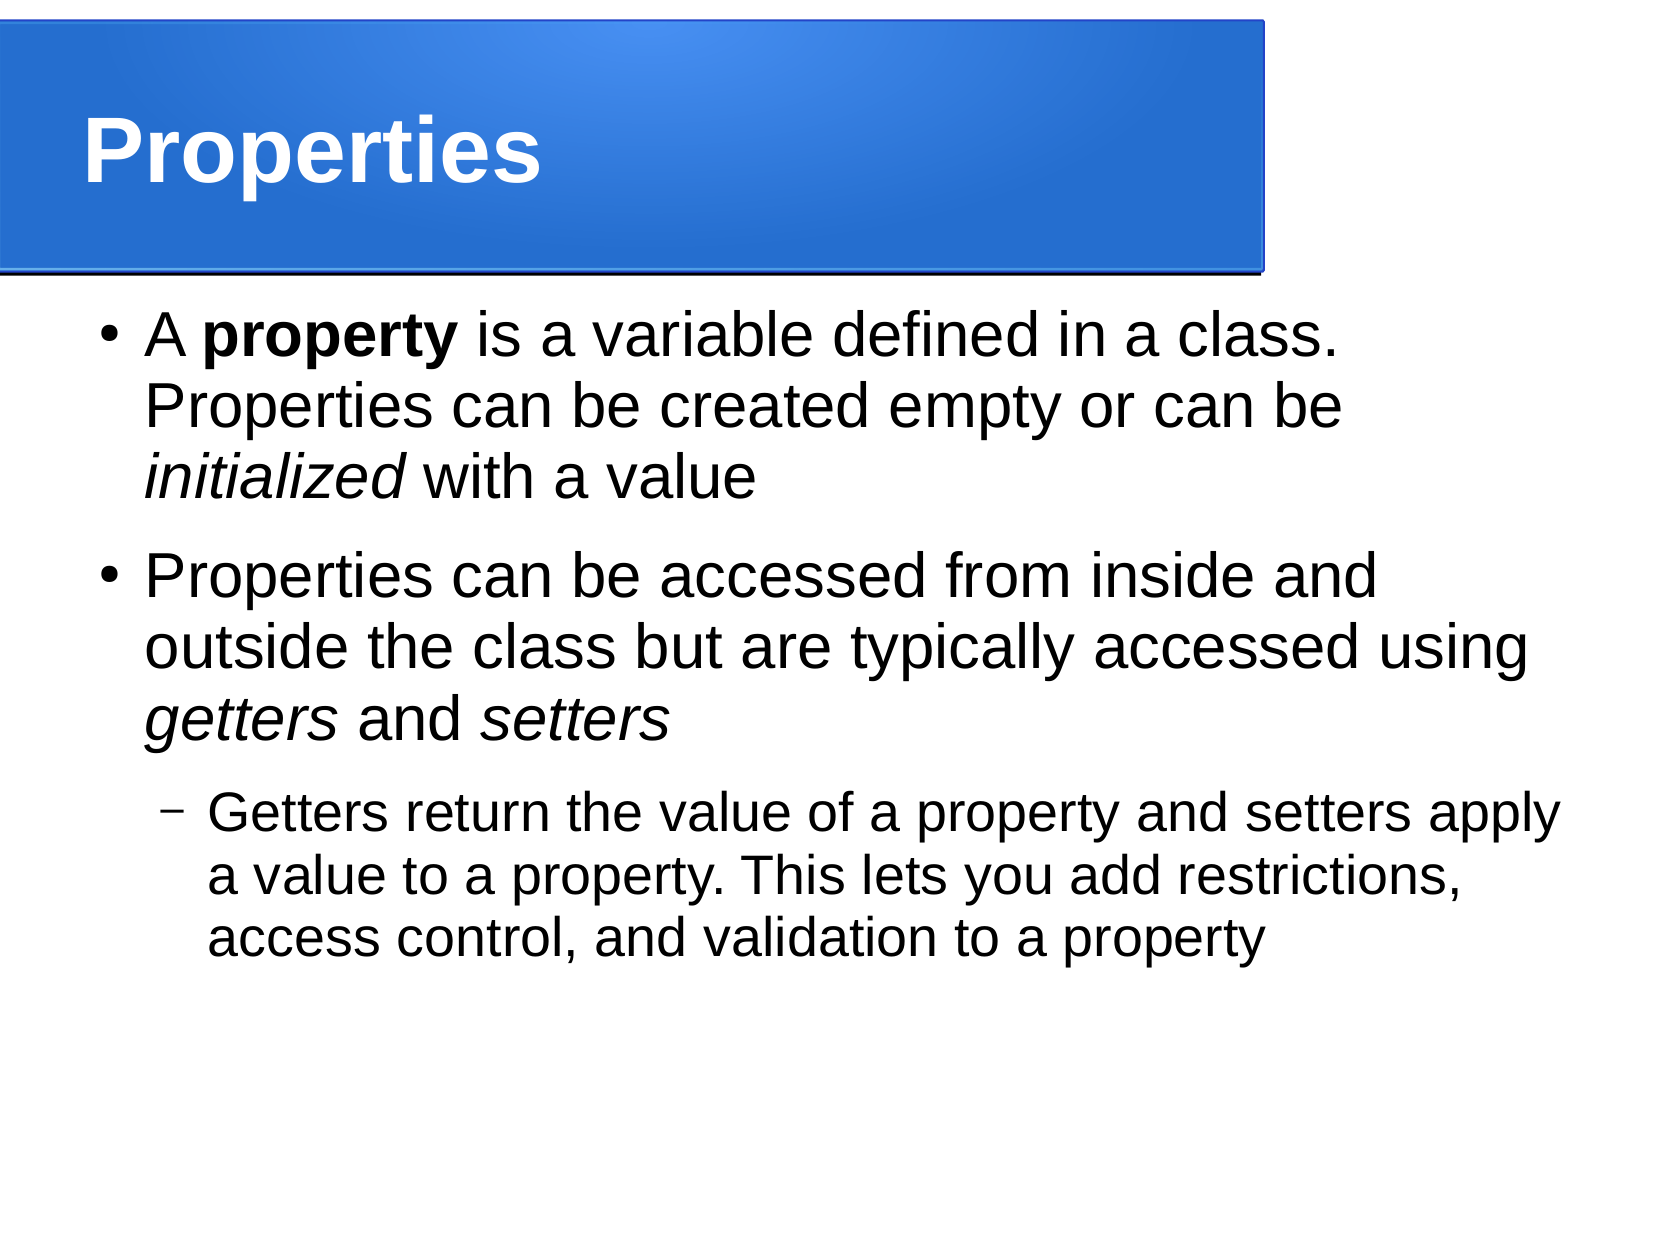

# Properties
A property is a variable defined in a class. Properties can be created empty or can be initialized with a value
Properties can be accessed from inside and outside the class but are typically accessed using getters and setters
Getters return the value of a property and setters apply a value to a property. This lets you add restrictions, access control, and validation to a property